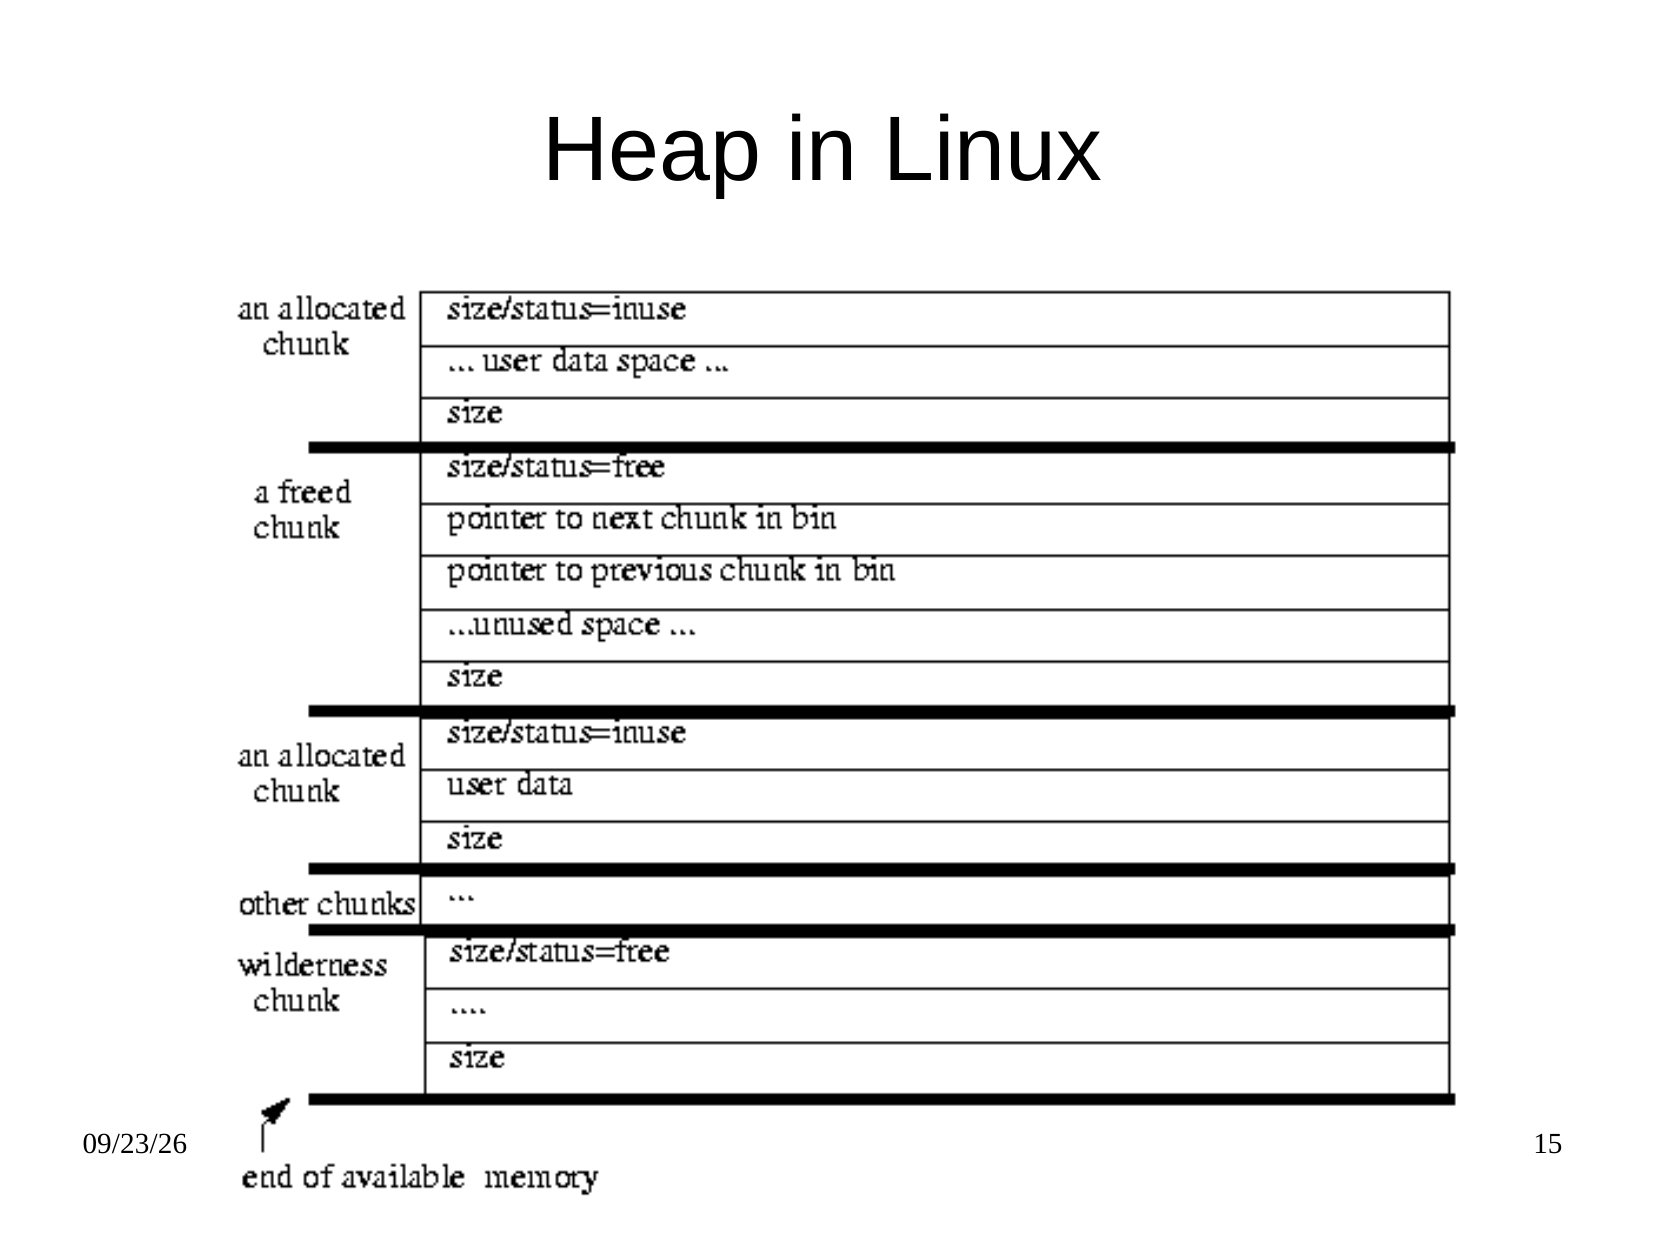

# Heap in Linux
CS3468, Qijun Gu
15